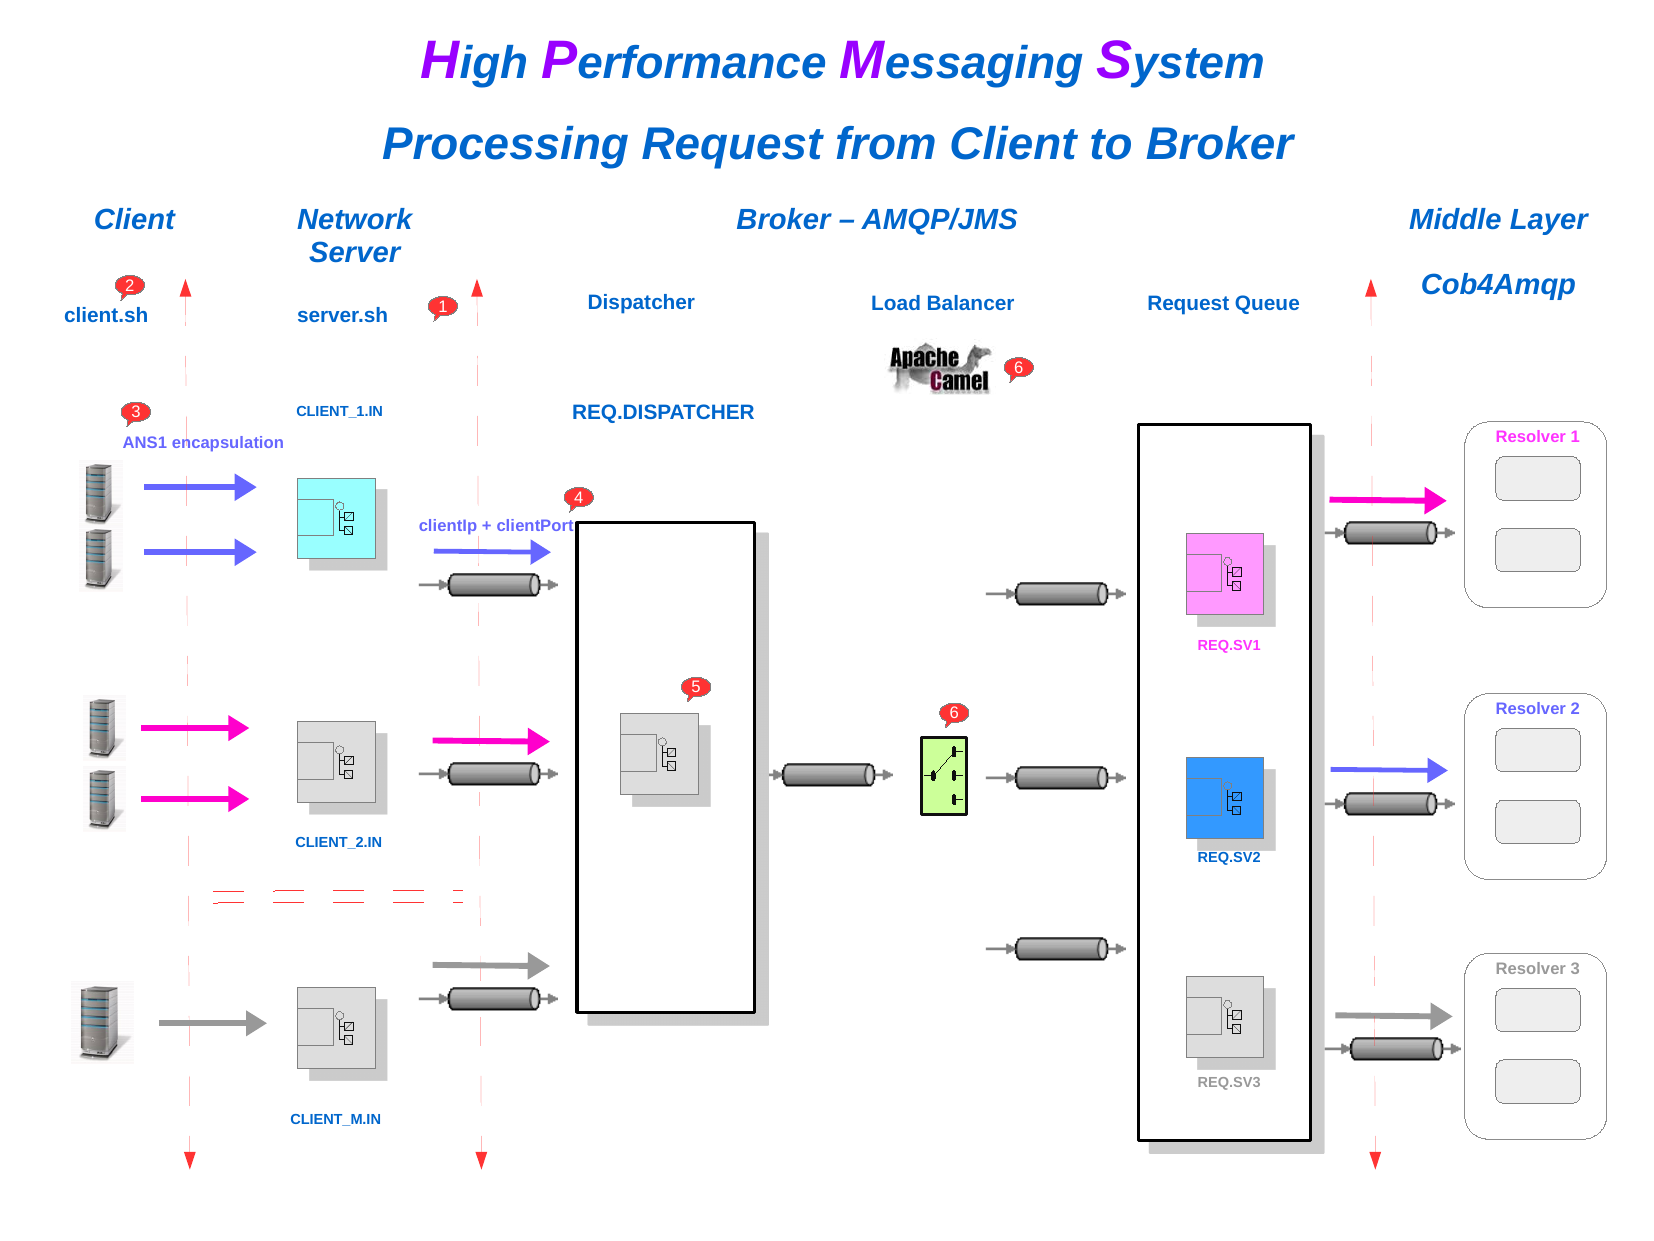

High Performance Messaging System
 Processing Request from Client to Broker
Network Server
Client
Broker – AMQP/JMS
Middle Layer
Cob4Amqp
2
Dispatcher
Request Queue
Load Balancer
server.sh
1
client.sh
6
REQ.DISPATCHER
CLIENT_1.IN
3
Resolver 1
ANS1 encapsulation
4
clientIp + clientPort
REQ.SV1
5
Resolver 2
6
CLIENT_2.IN
REQ.SV2
Resolver 3
REQ.SV3
CLIENT_M.IN